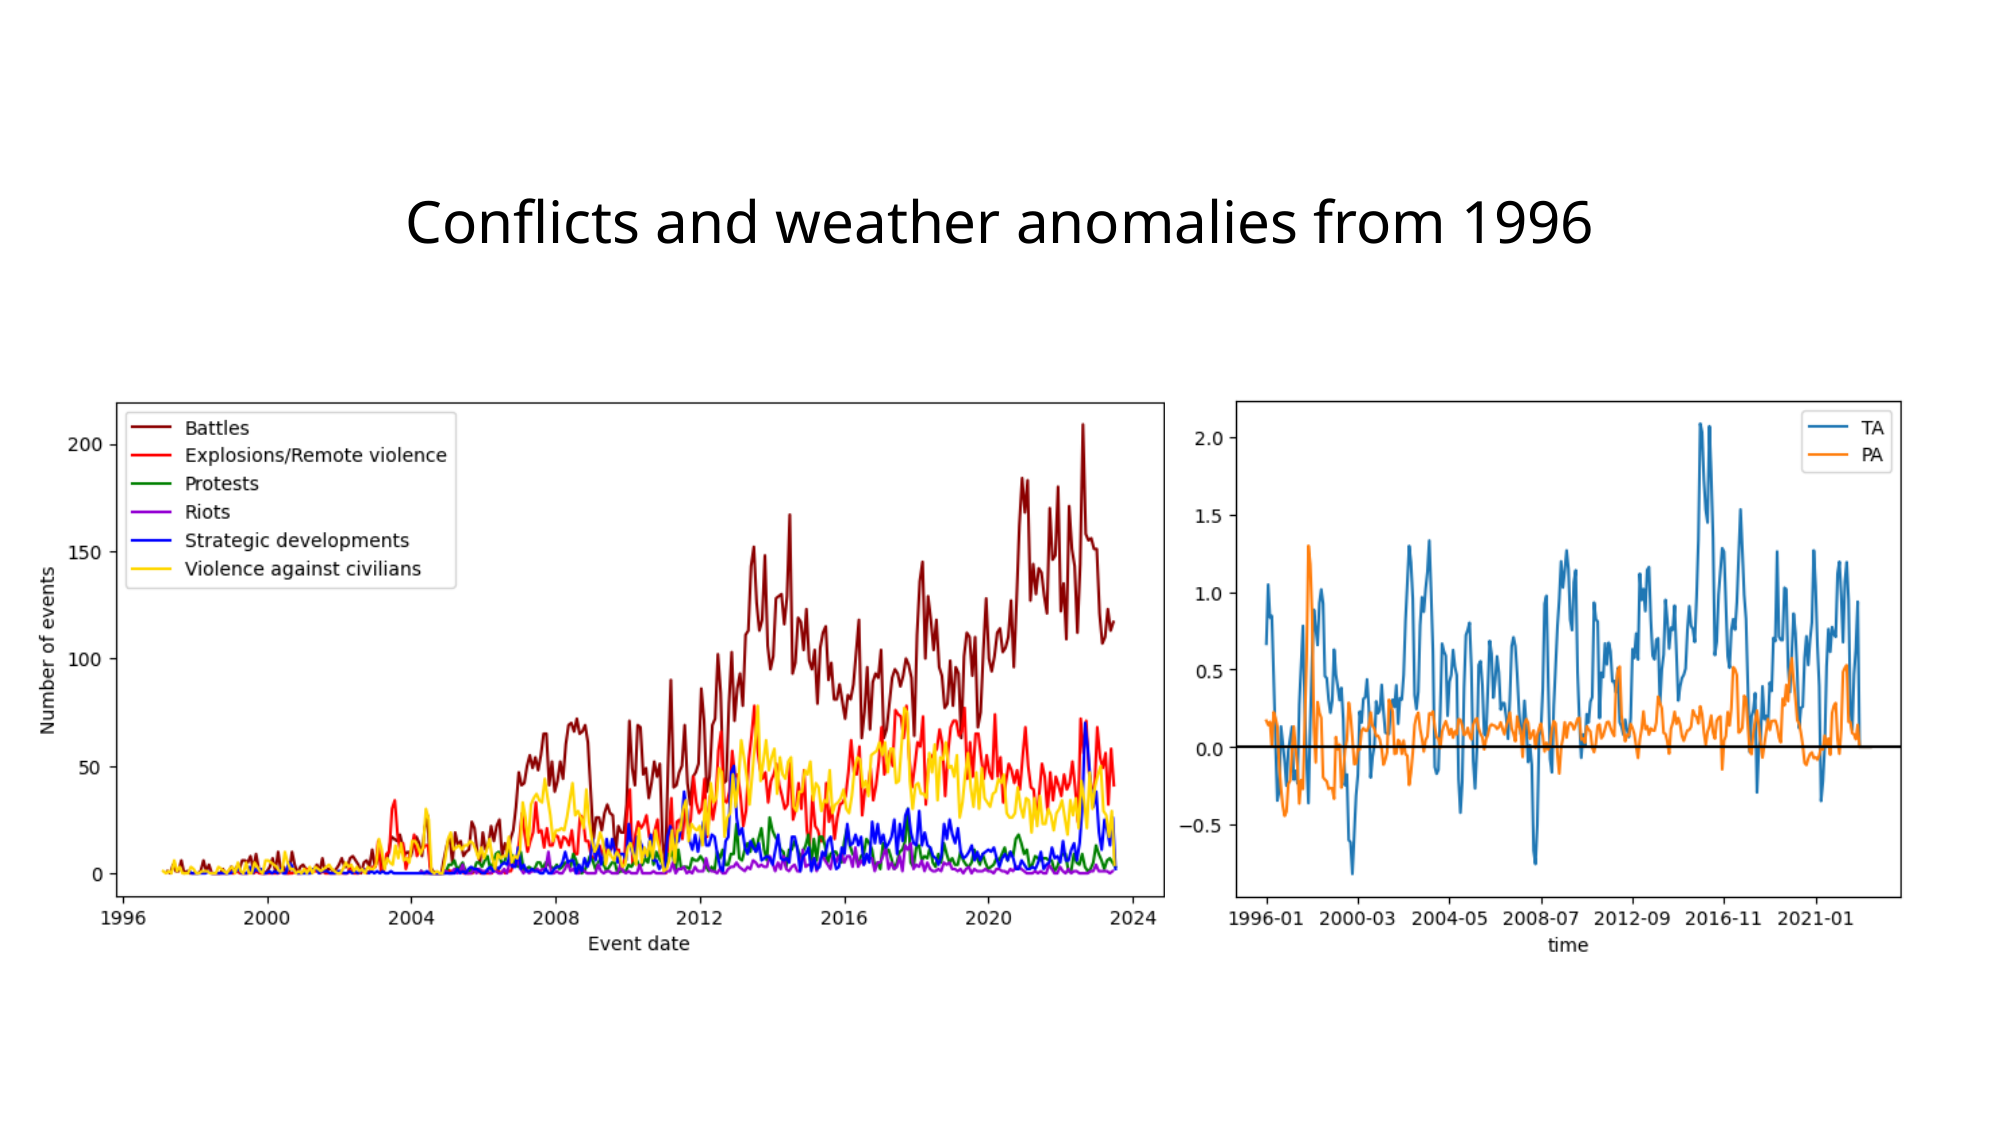

# Conflicts and weather anomalies from 1996